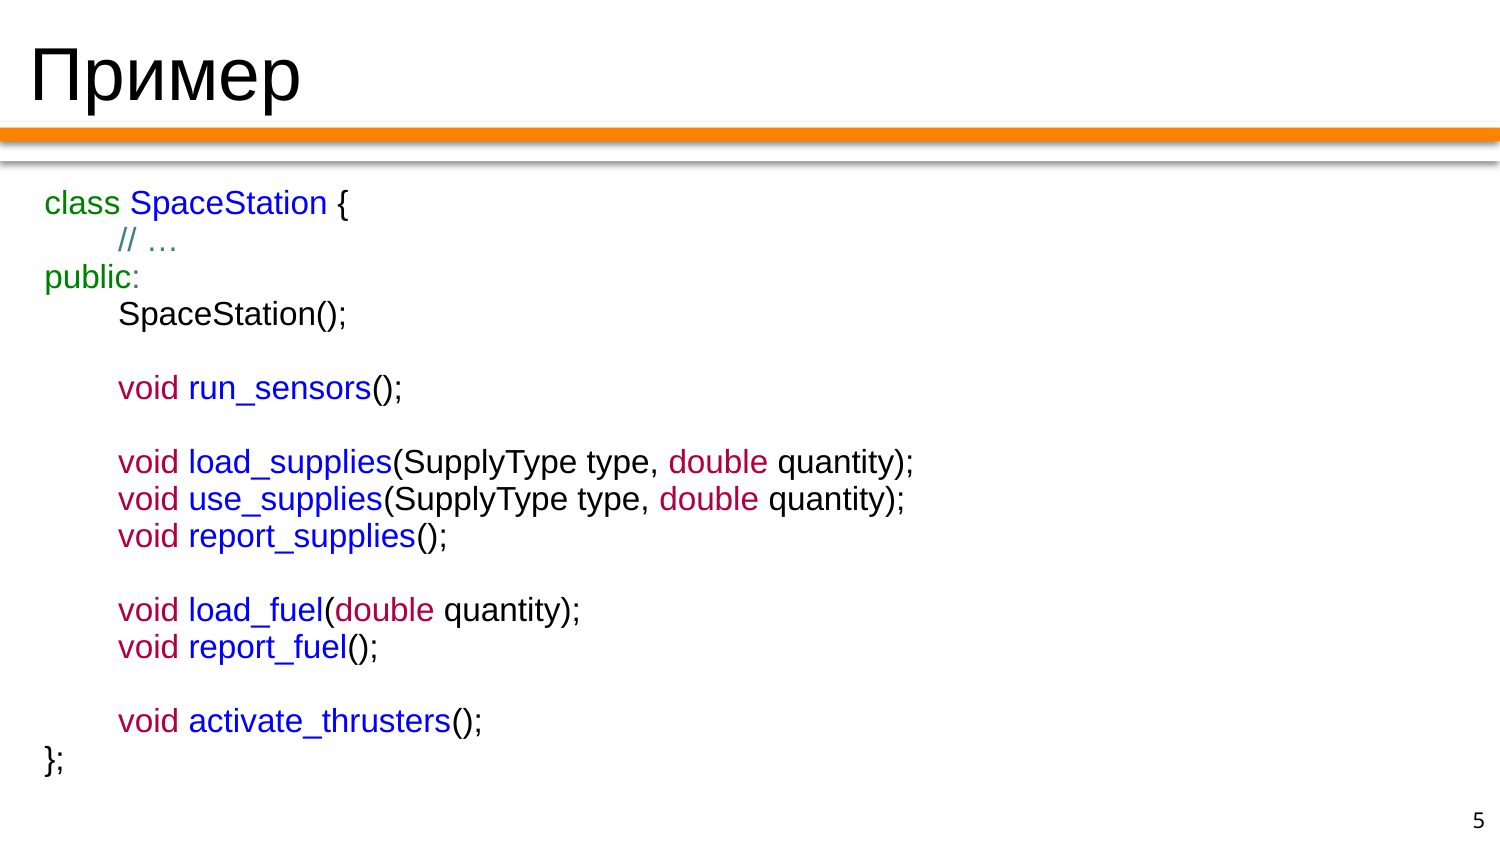

# Пример
class SpaceStation {
	// …
public:
	SpaceStation();
	void run_sensors();
	void load_supplies(SupplyType type, double quantity);
	void use_supplies(SupplyType type, double quantity);
	void report_supplies();
	void load_fuel(double quantity);
	void report_fuel();
	void activate_thrusters();
};